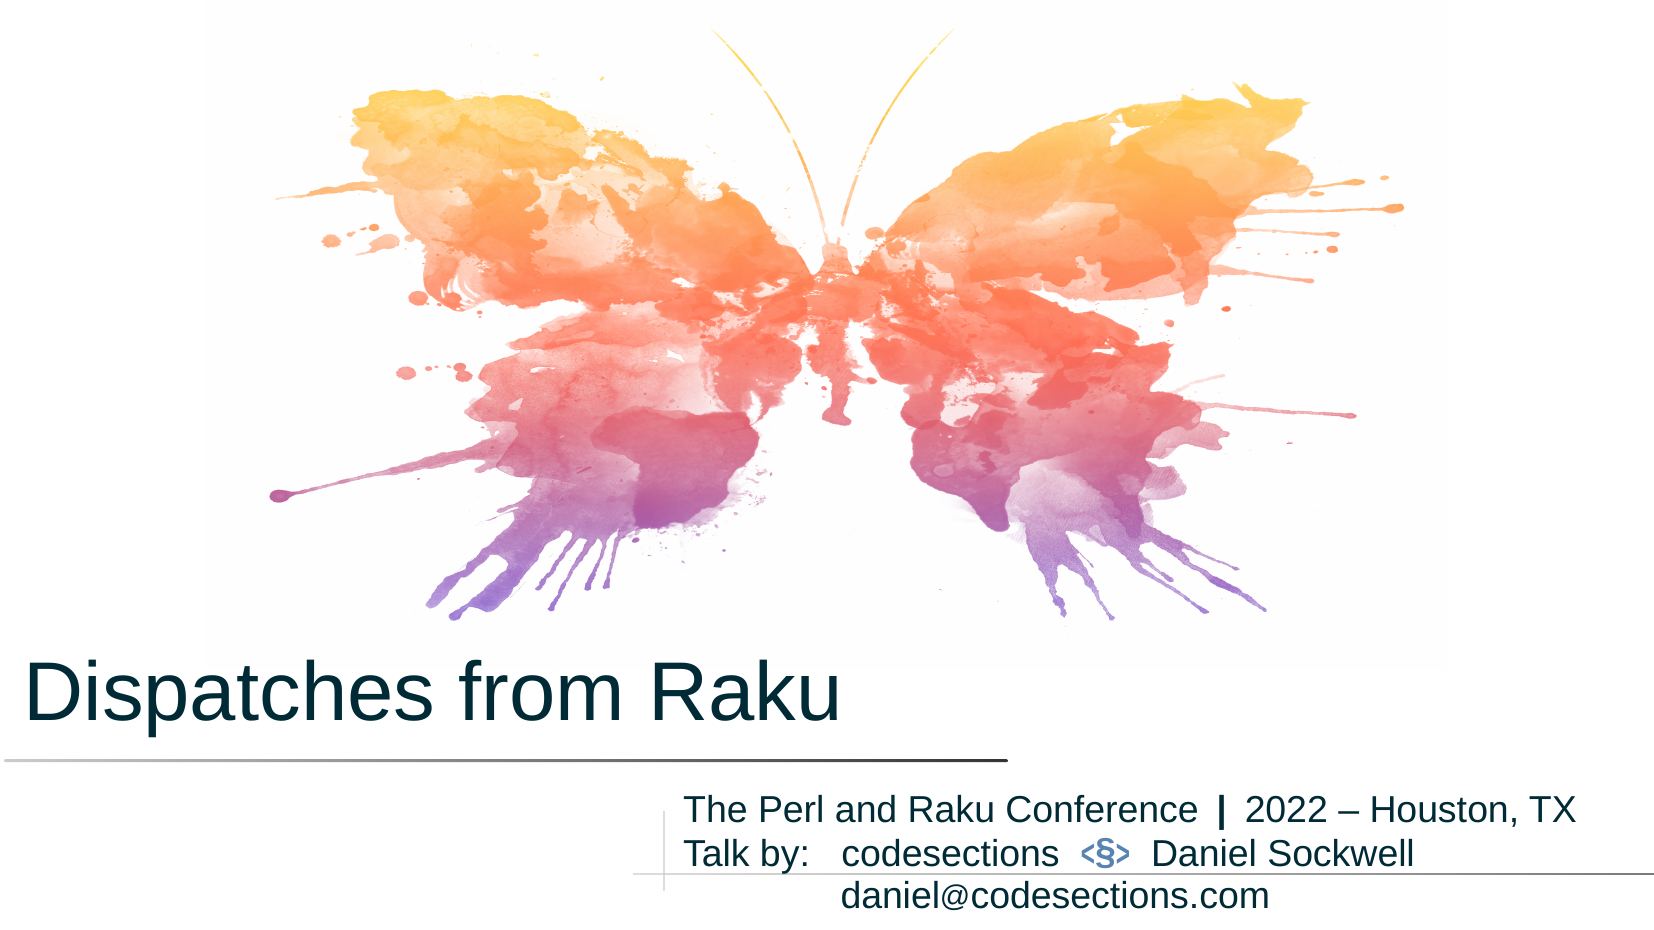

# Dispatches from Raku
The Perl and Raku Conference | 2022 – Houston, TX
Talk by: codesections <§> Daniel Sockwell
 daniel@codesections.com